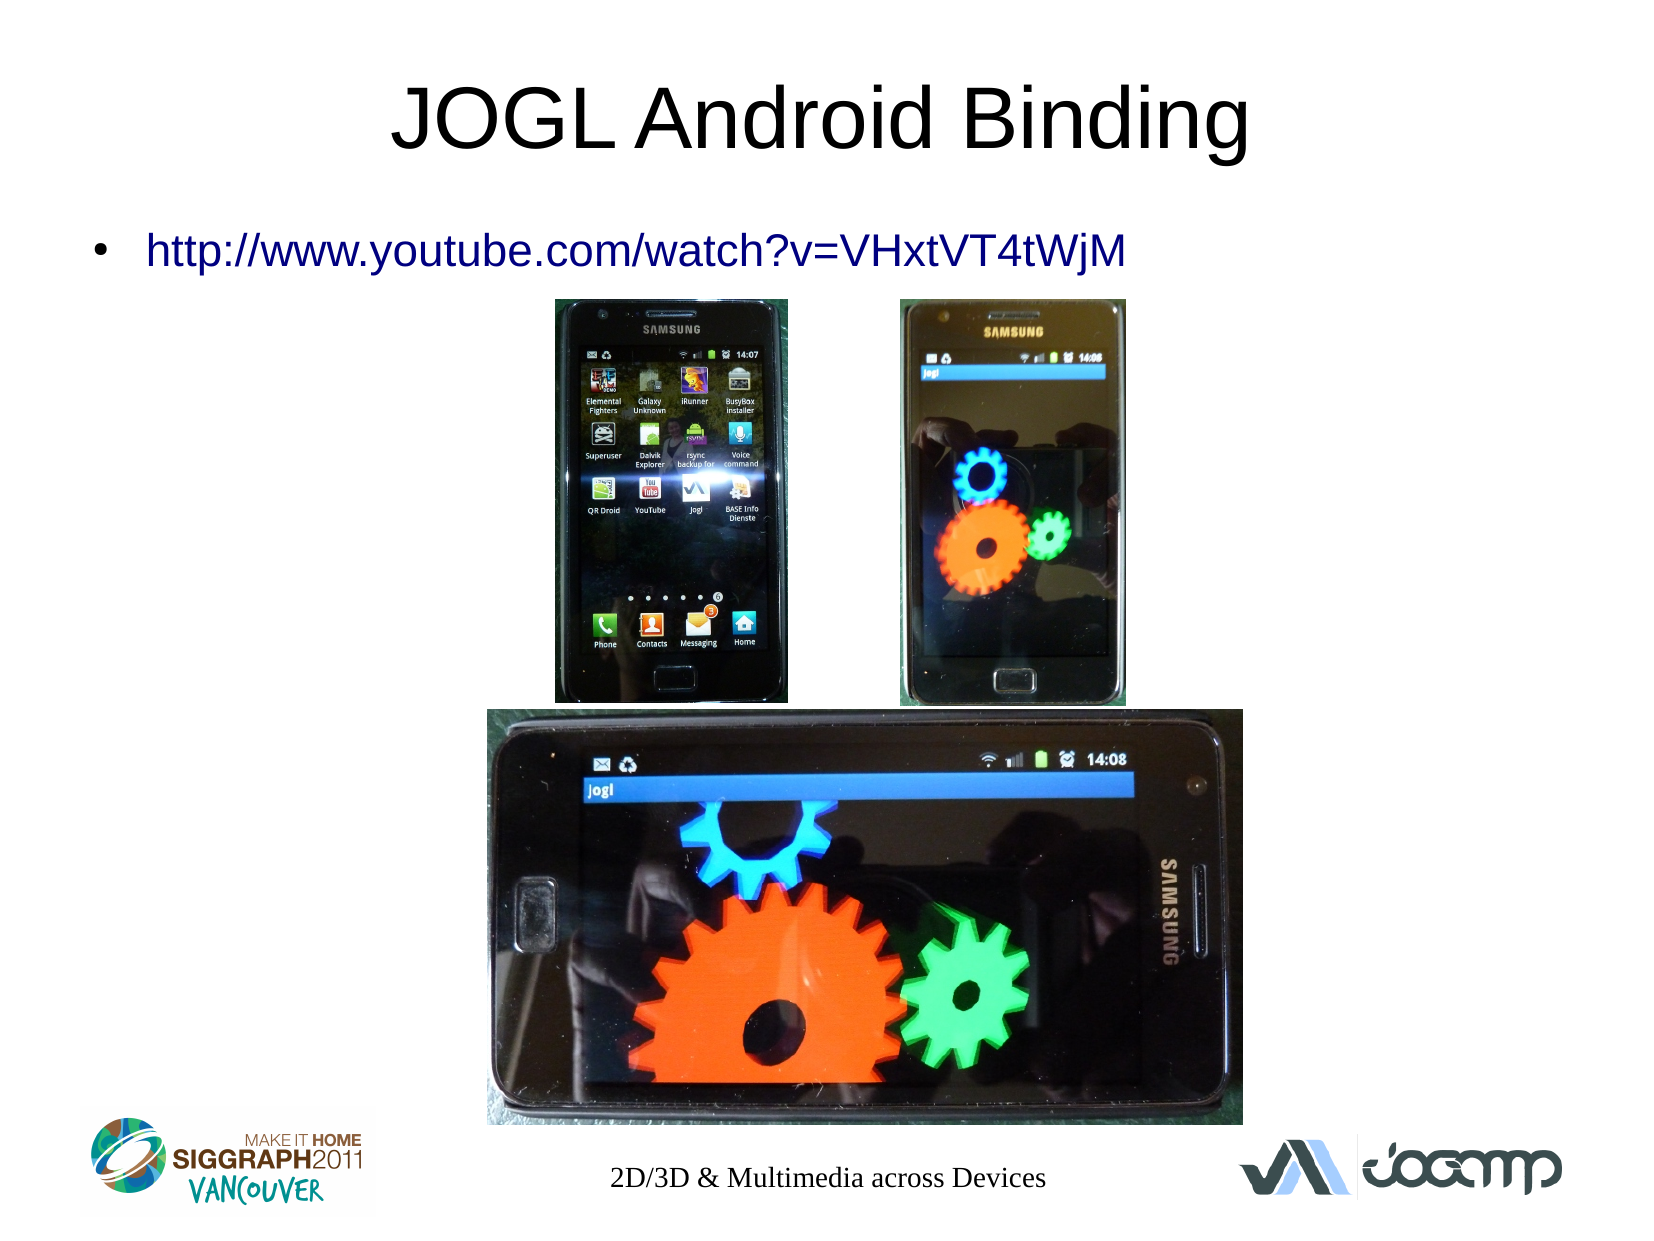

# JOGL Android Binding
http://www.youtube.com/watch?v=VHxtVT4tWjM
2D/3D & Multimedia across Devices